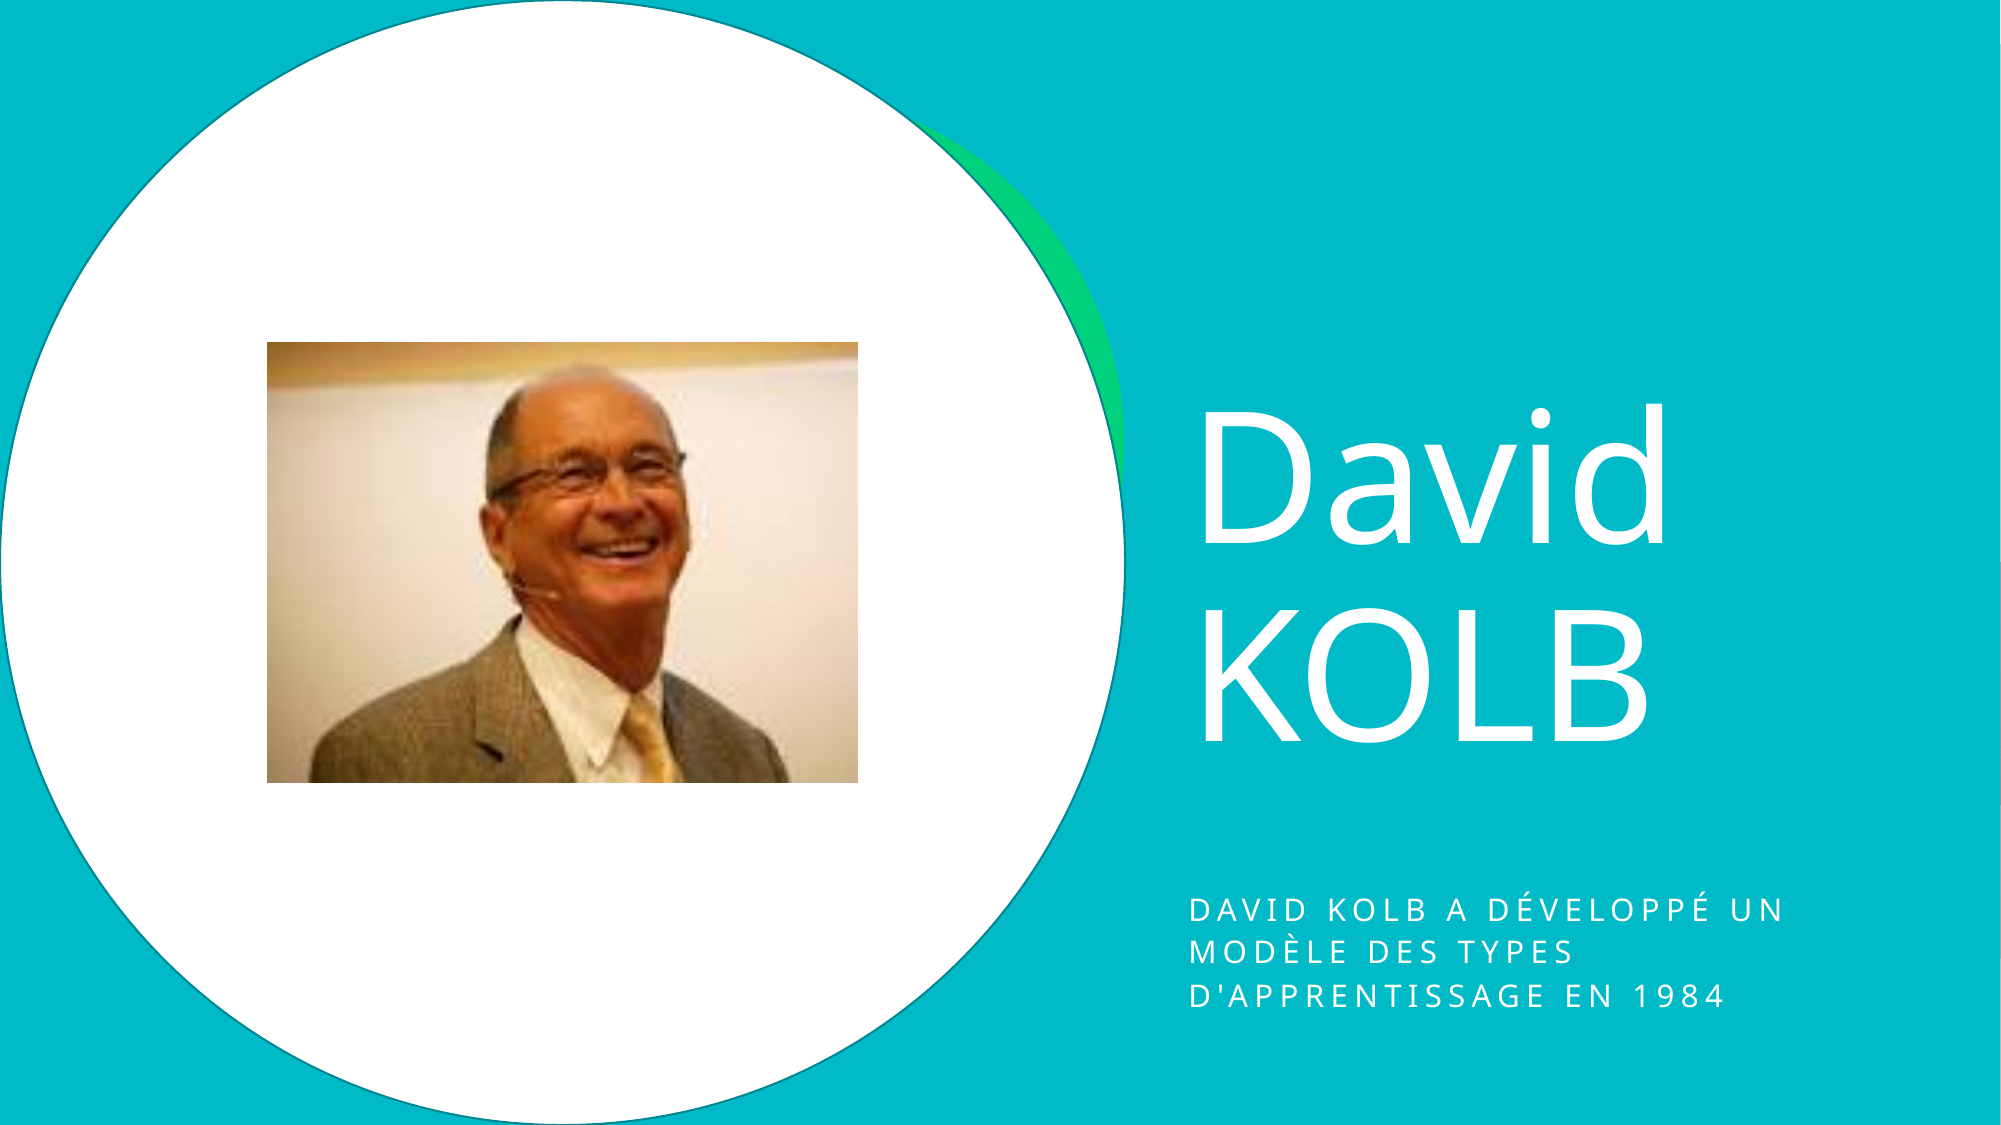

# David KOLB
David Kolb a développé un modèle des types d'apprentissage en 1984